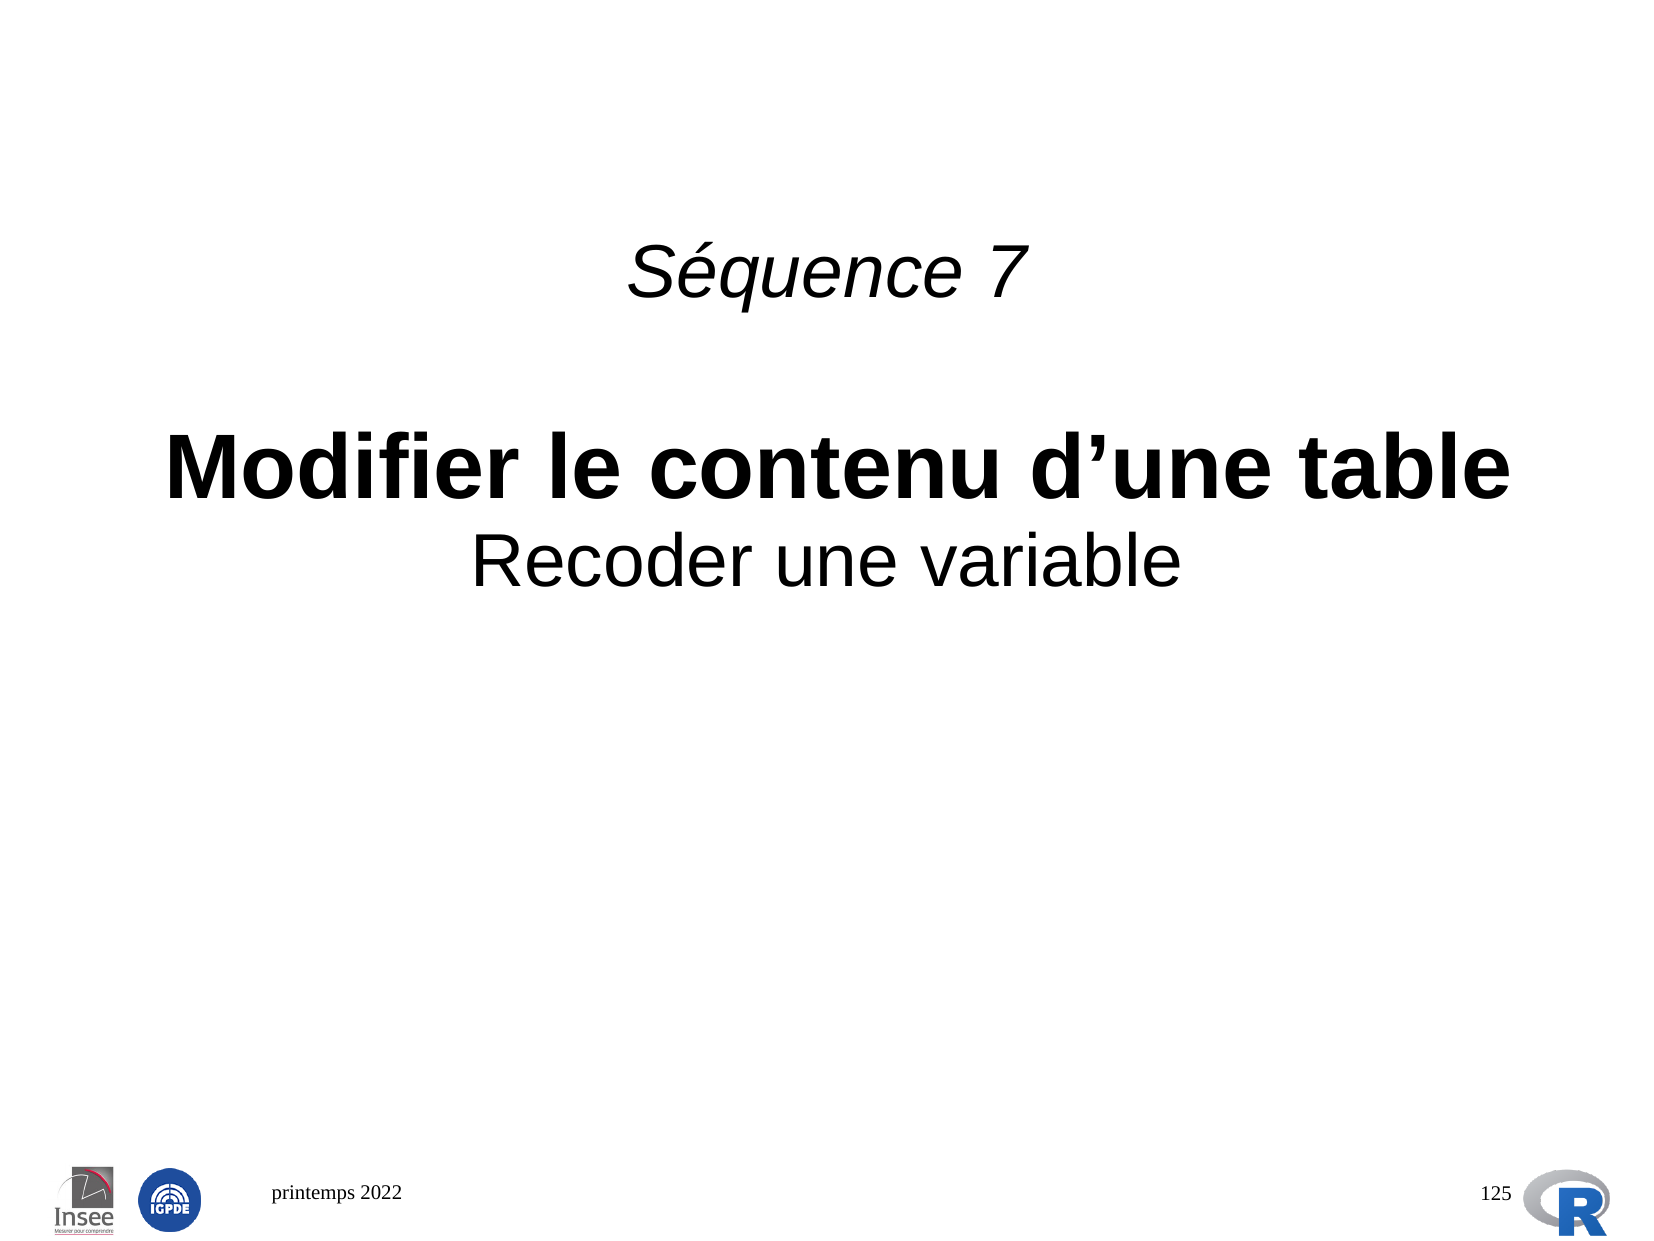

# Séquence 7 Modifier le contenu d’une table Recoder une variable
printemps 2022
125